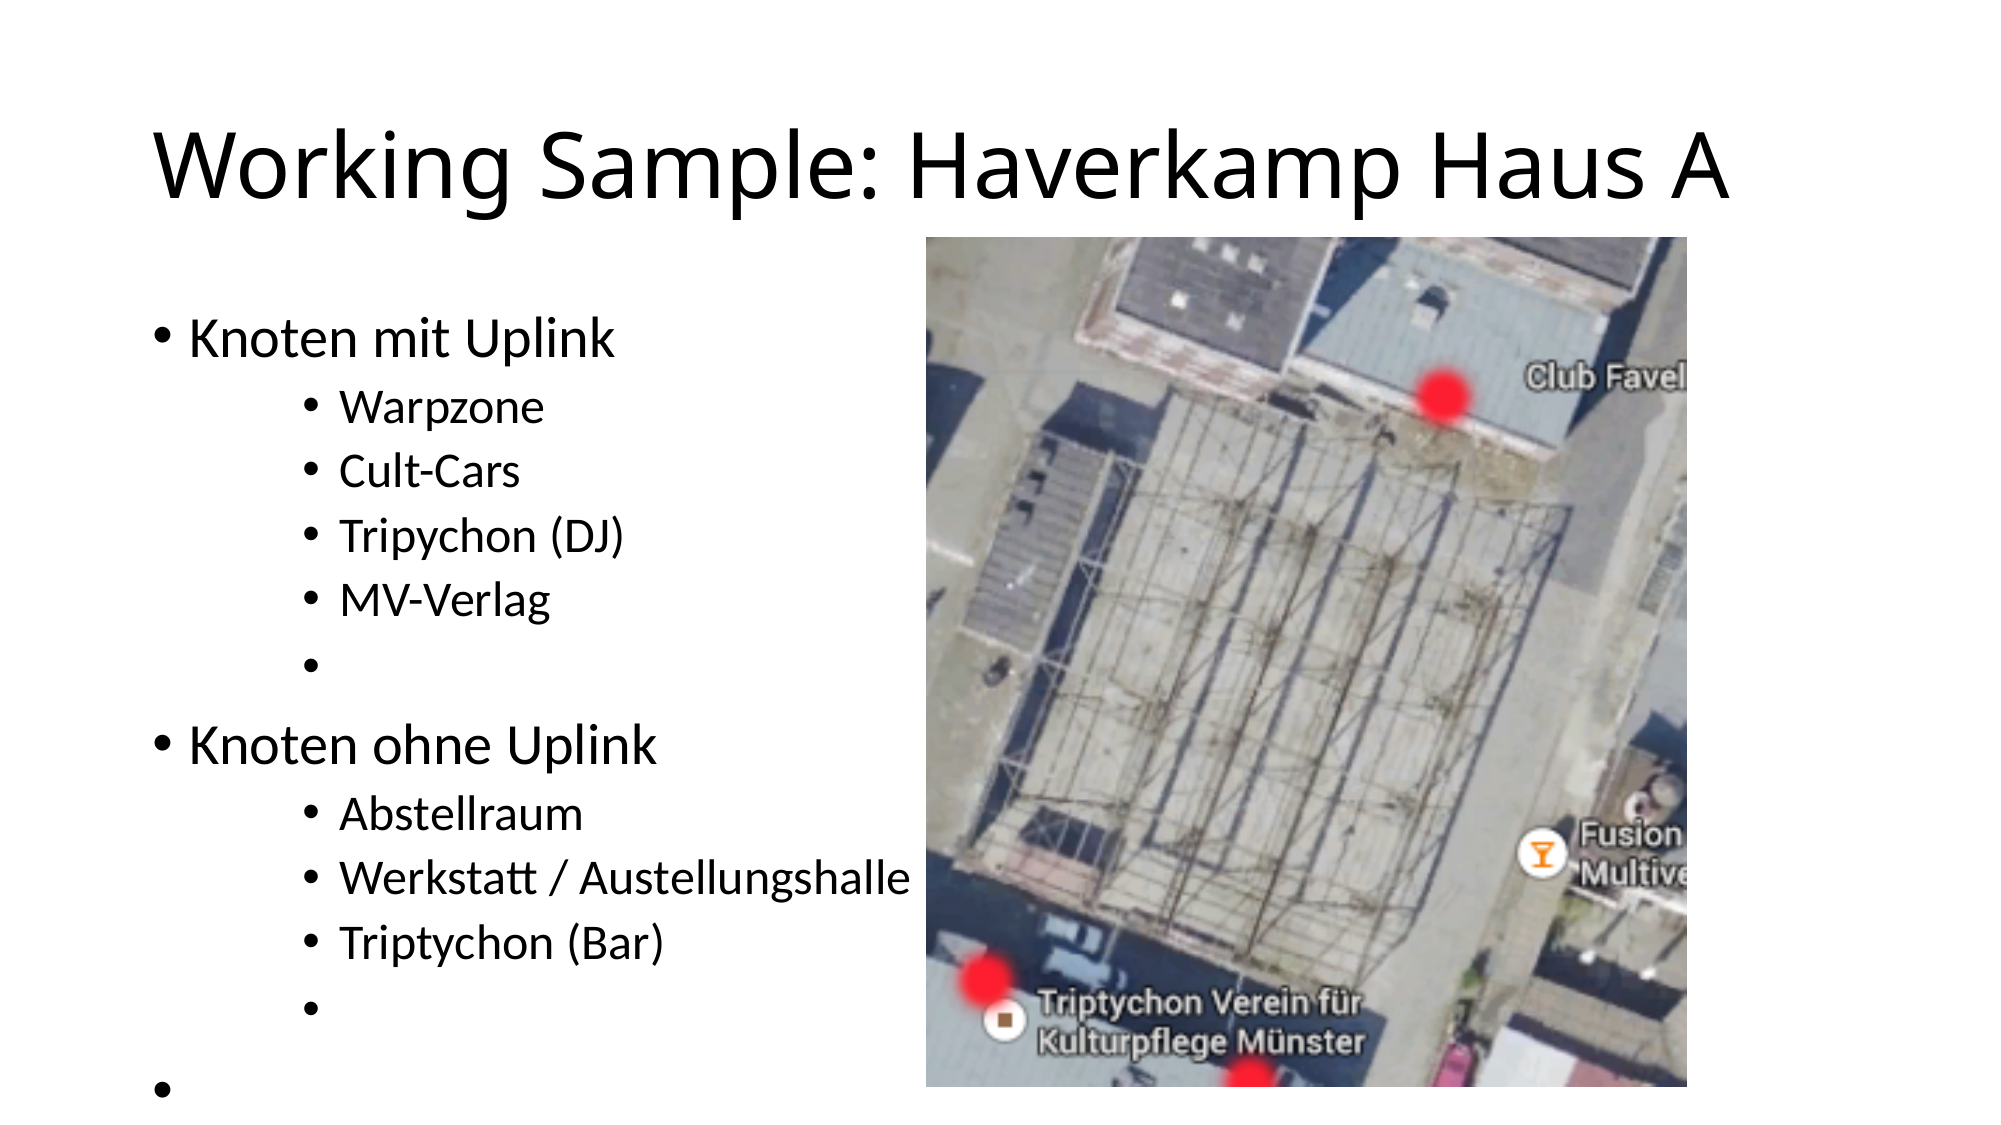

# Working Sample: Haverkamp Haus A
Knoten mit Uplink
Warpzone
Cult-Cars
Tripychon (DJ)
MV-Verlag
Knoten ohne Uplink
Abstellraum
Werkstatt / Austellungshalle
Triptychon (Bar)